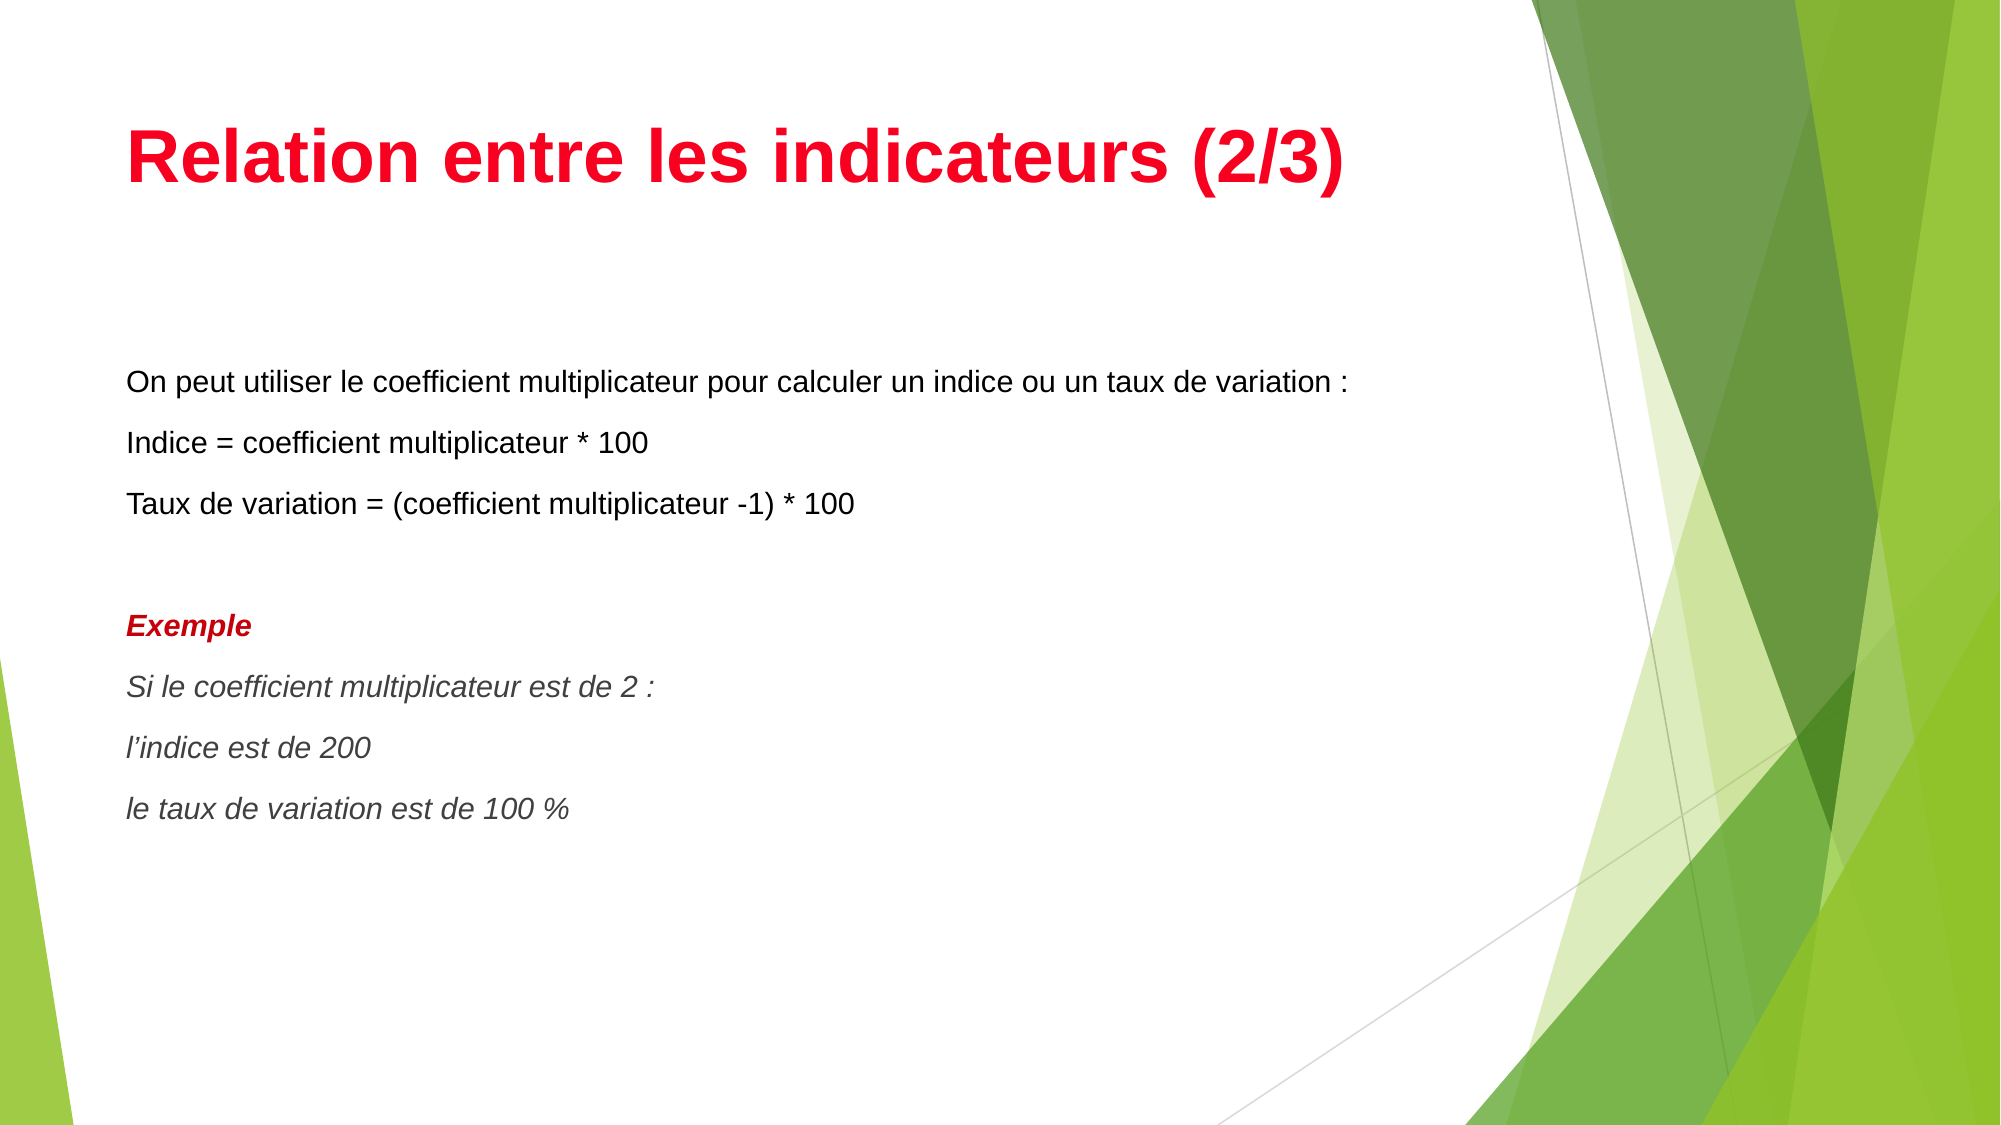

# Relation entre les indicateurs (2/3)
On peut utiliser le coefficient multiplicateur pour calculer un indice ou un taux de variation :
Indice = coefficient multiplicateur * 100
Taux de variation = (coefficient multiplicateur -1) * 100
Exemple
Si le coefficient multiplicateur est de 2 :
l’indice est de 200
le taux de variation est de 100 %